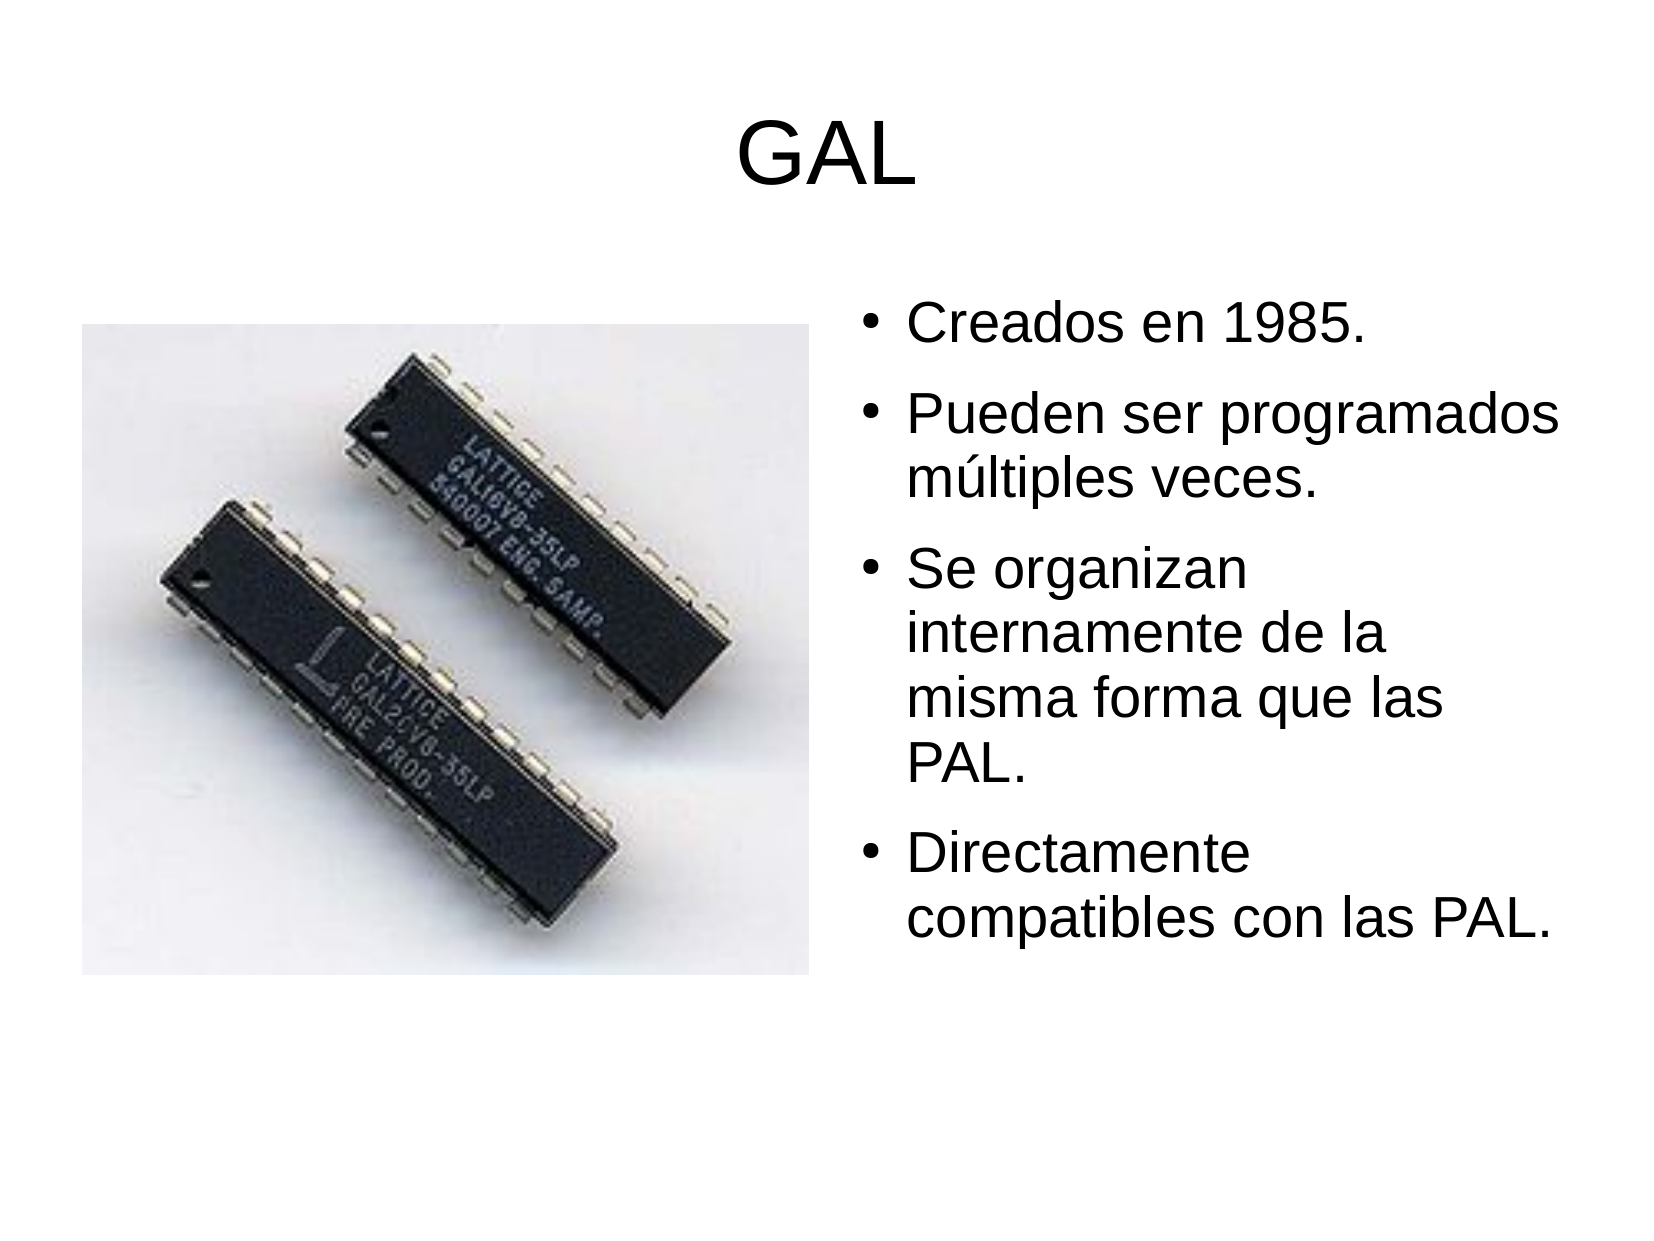

# GAL
Creados en 1985.
Pueden ser programados múltiples veces.
Se organizan internamente de la misma forma que las PAL.
Directamente compatibles con las PAL.